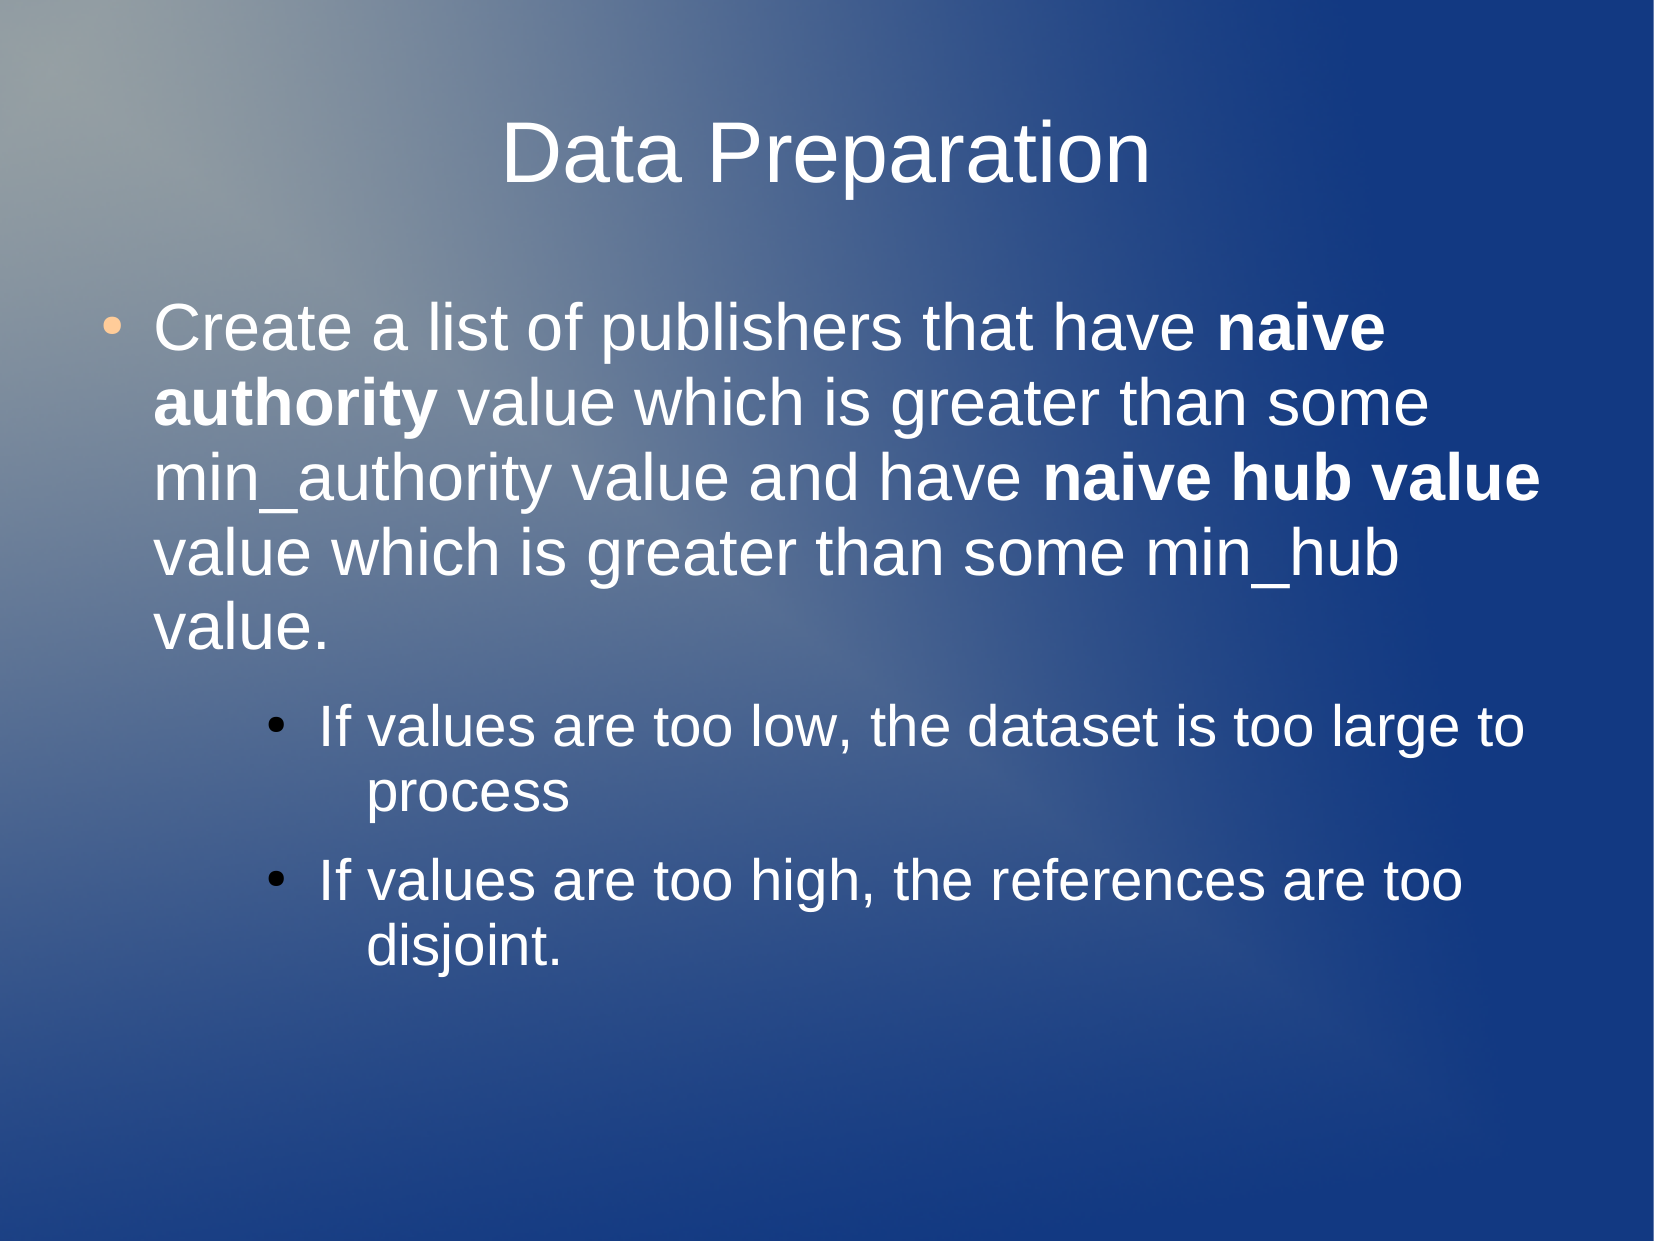

# Data Preparation
Create a list of publishers that have naive authority value which is greater than some min_authority value and have naive hub value value which is greater than some min_hub value.
If values are too low, the dataset is too large to process
If values are too high, the references are too disjoint.